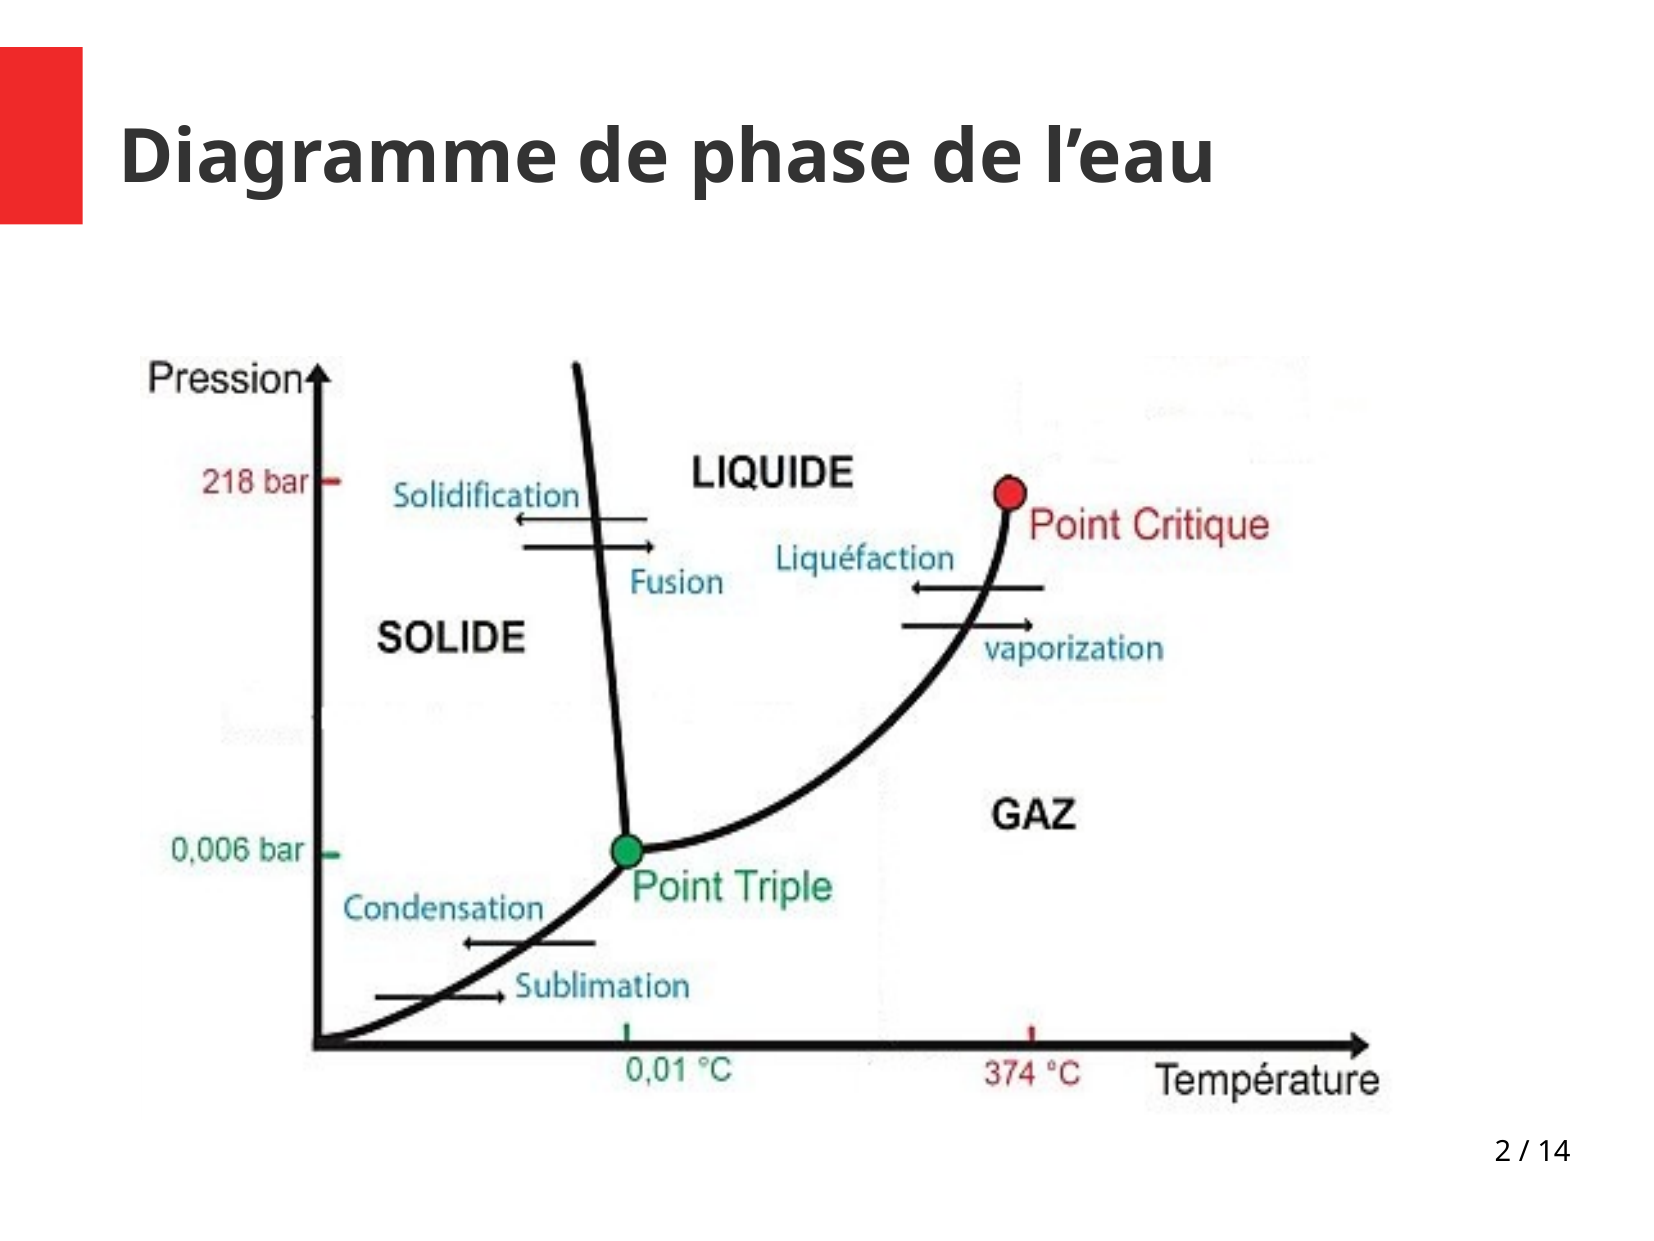

# Diagramme de phase de l’eau
2